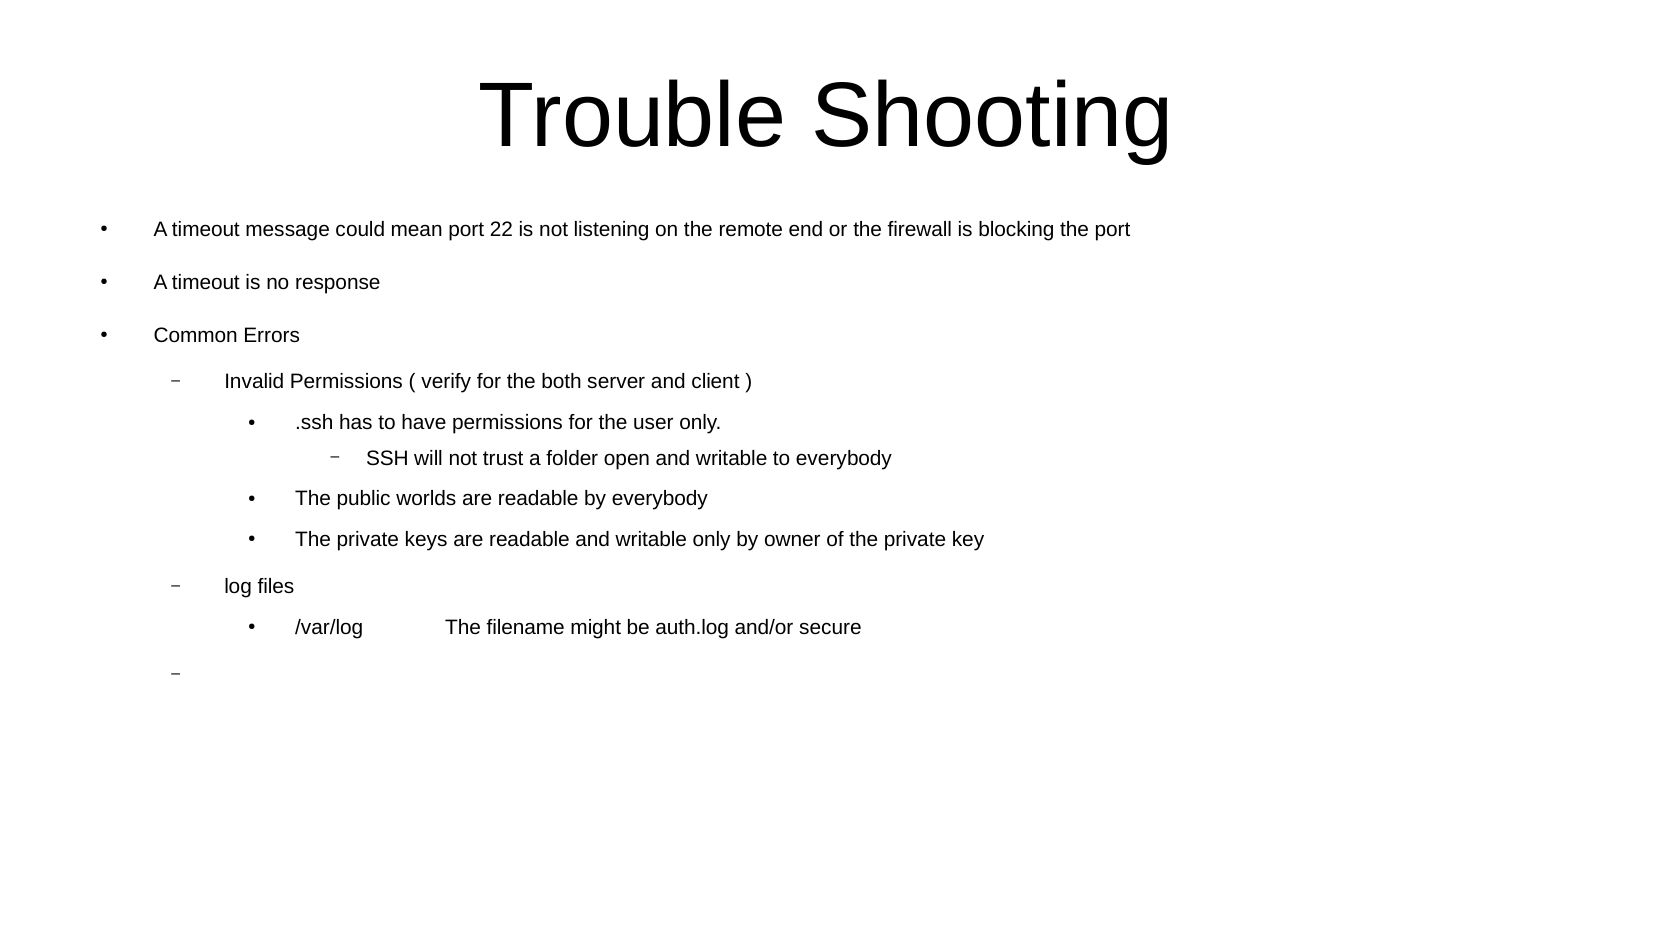

# Trouble Shooting
A timeout message could mean port 22 is not listening on the remote end or the firewall is blocking the port
A timeout is no response
Common Errors
Invalid Permissions ( verify for the both server and client )
.ssh has to have permissions for the user only.
SSH will not trust a folder open and writable to everybody
The public worlds are readable by everybody
The private keys are readable and writable only by owner of the private key
log files
/var/log 		The filename might be auth.log and/or secure